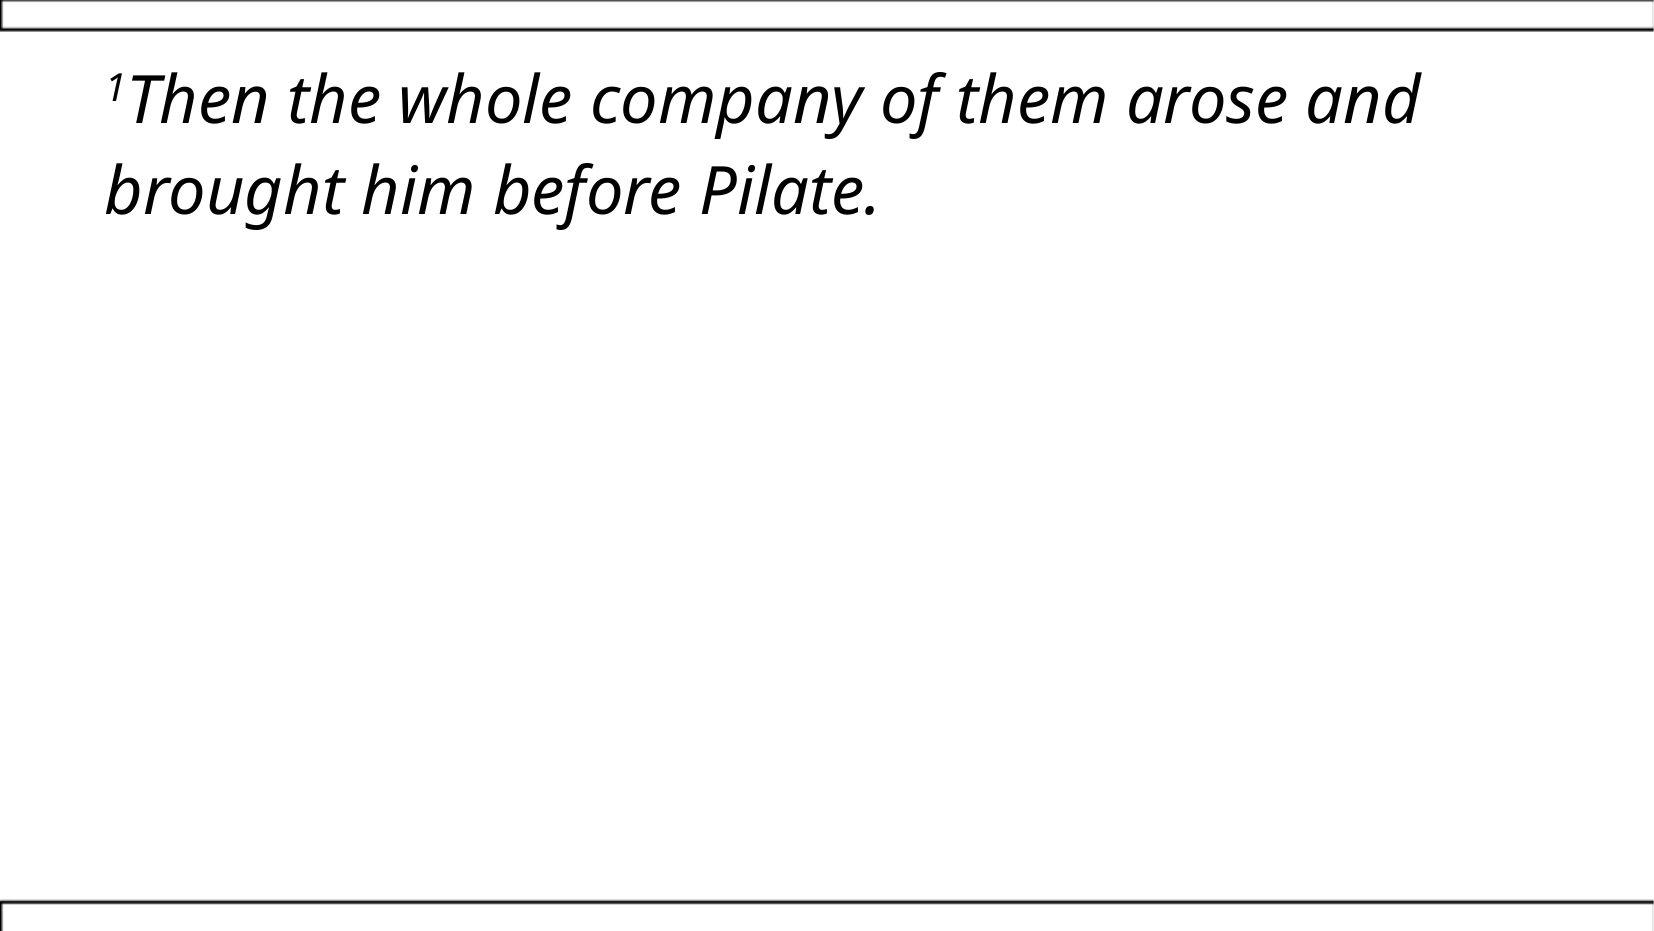

1Then the whole company of them arose and brought him before Pilate.